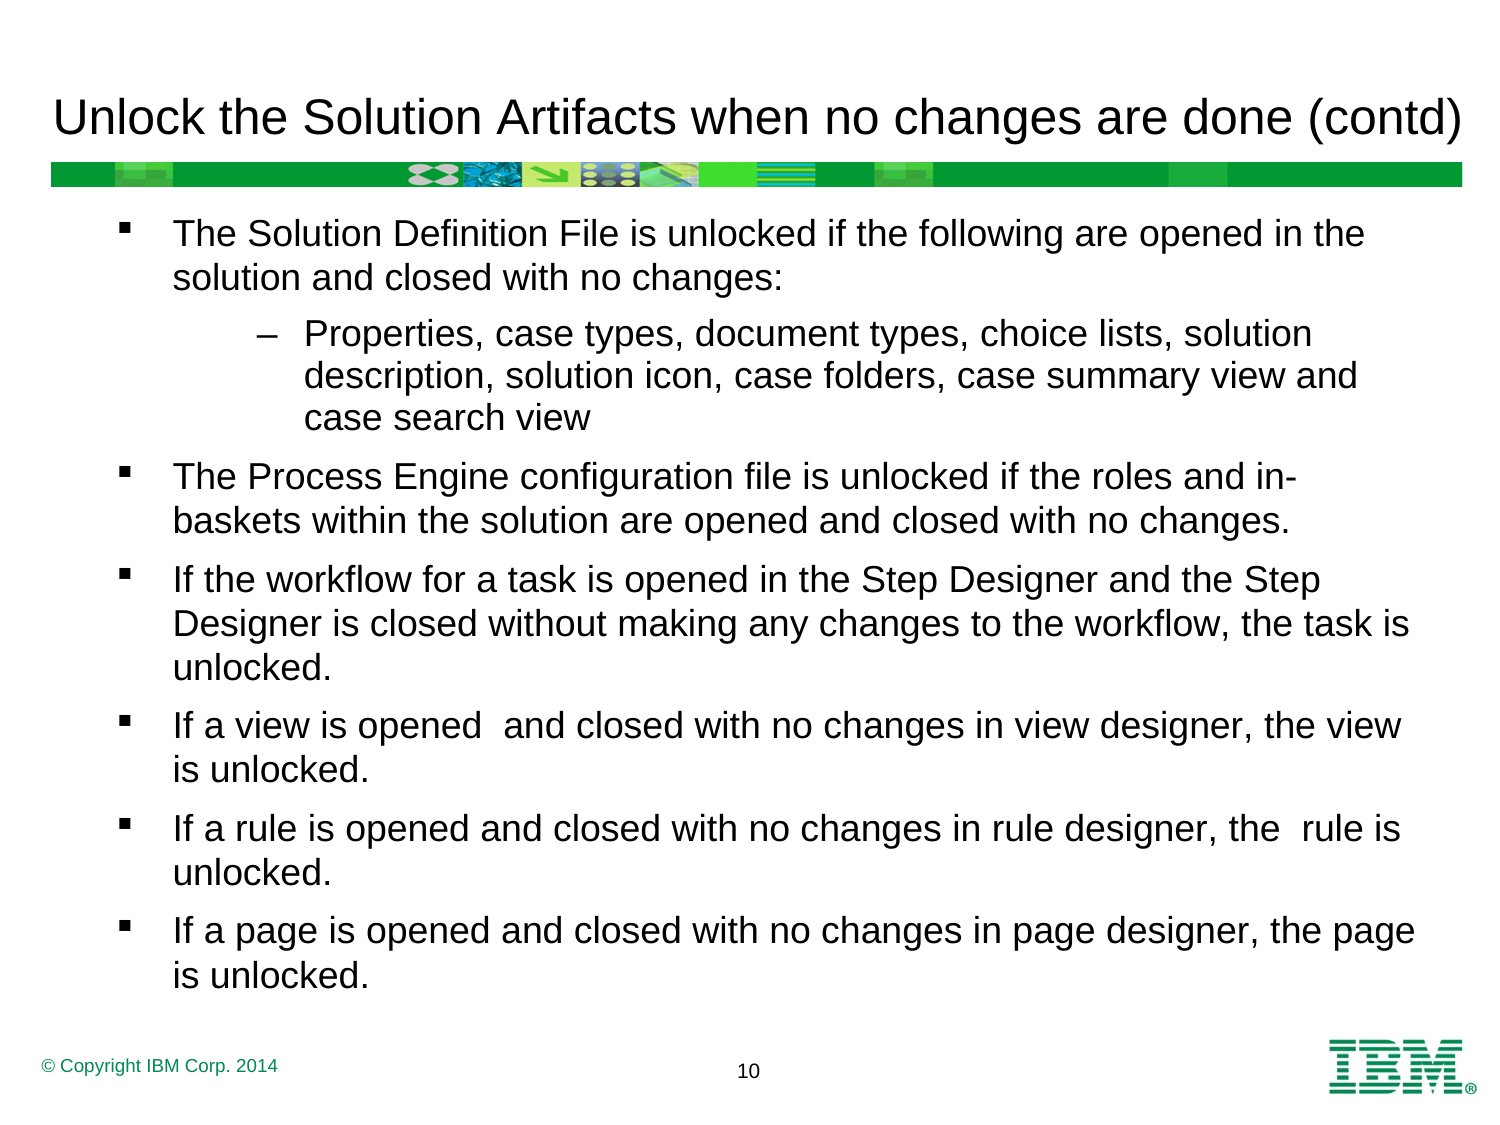

# Unlock the Solution Artifacts when no changes are done (contd)
The Solution Definition File is unlocked if the following are opened in the solution and closed with no changes:
Properties, case types, document types, choice lists, solution description, solution icon, case folders, case summary view and case search view
The Process Engine configuration file is unlocked if the roles and in-baskets within the solution are opened and closed with no changes.
If the workflow for a task is opened in the Step Designer and the Step Designer is closed without making any changes to the workflow, the task is unlocked.
If a view is opened and closed with no changes in view designer, the view is unlocked.
If a rule is opened and closed with no changes in rule designer, the rule is unlocked.
If a page is opened and closed with no changes in page designer, the page is unlocked.
10